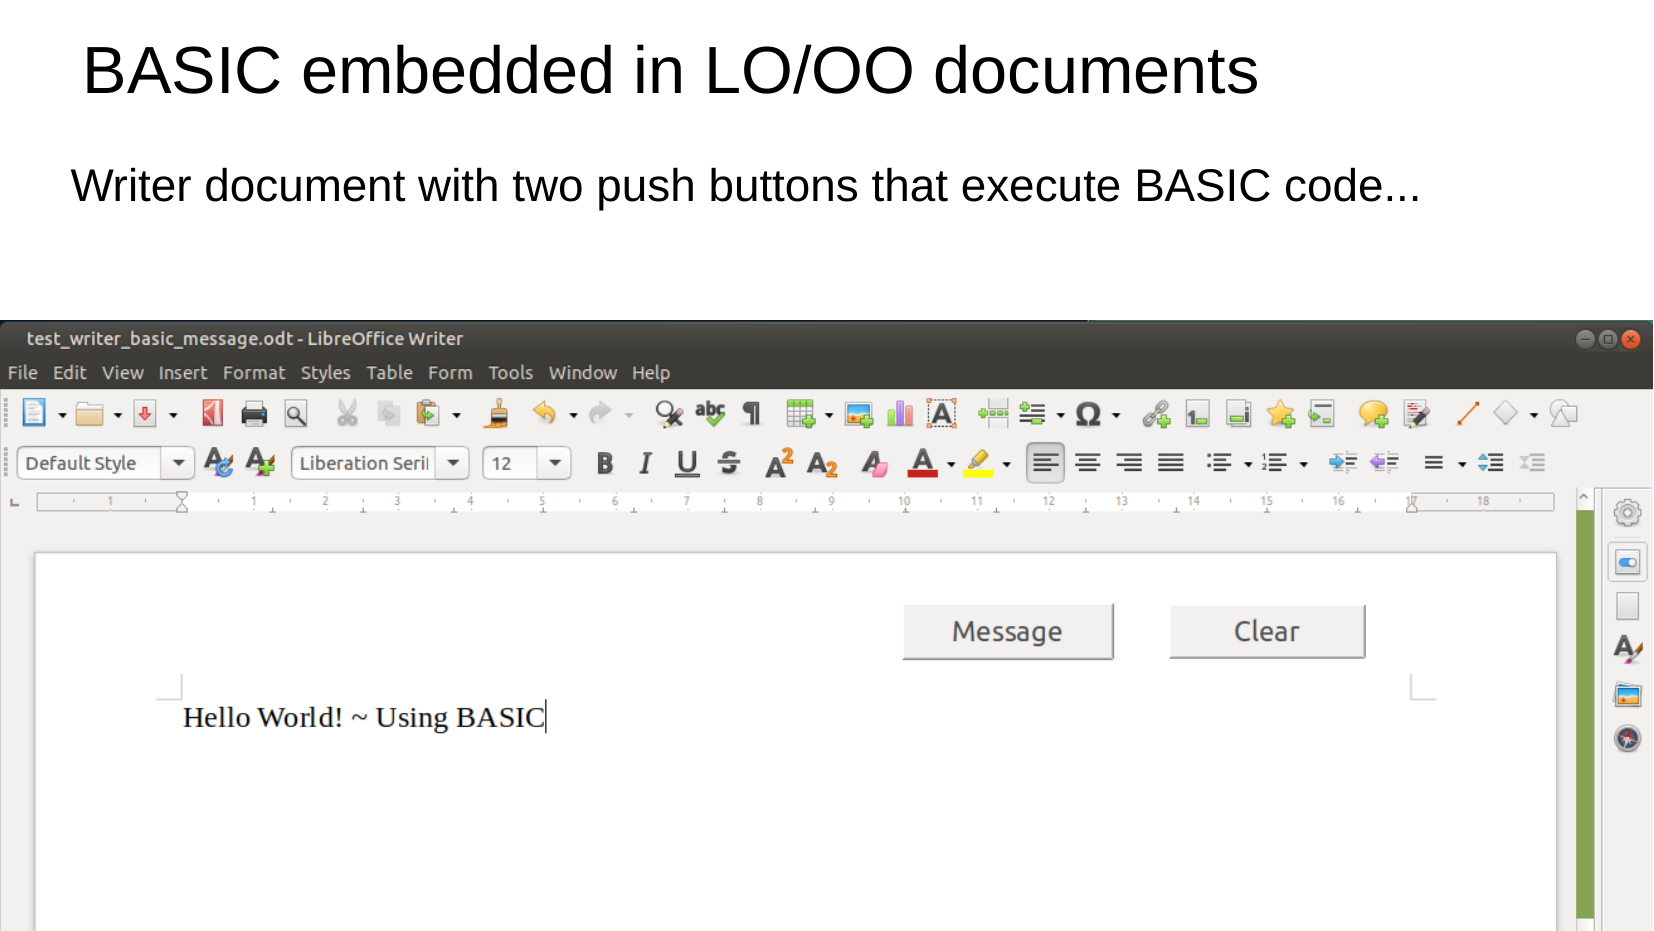

# BASIC embedded in LO/OO documents
Writer document with two push buttons that execute BASIC code...